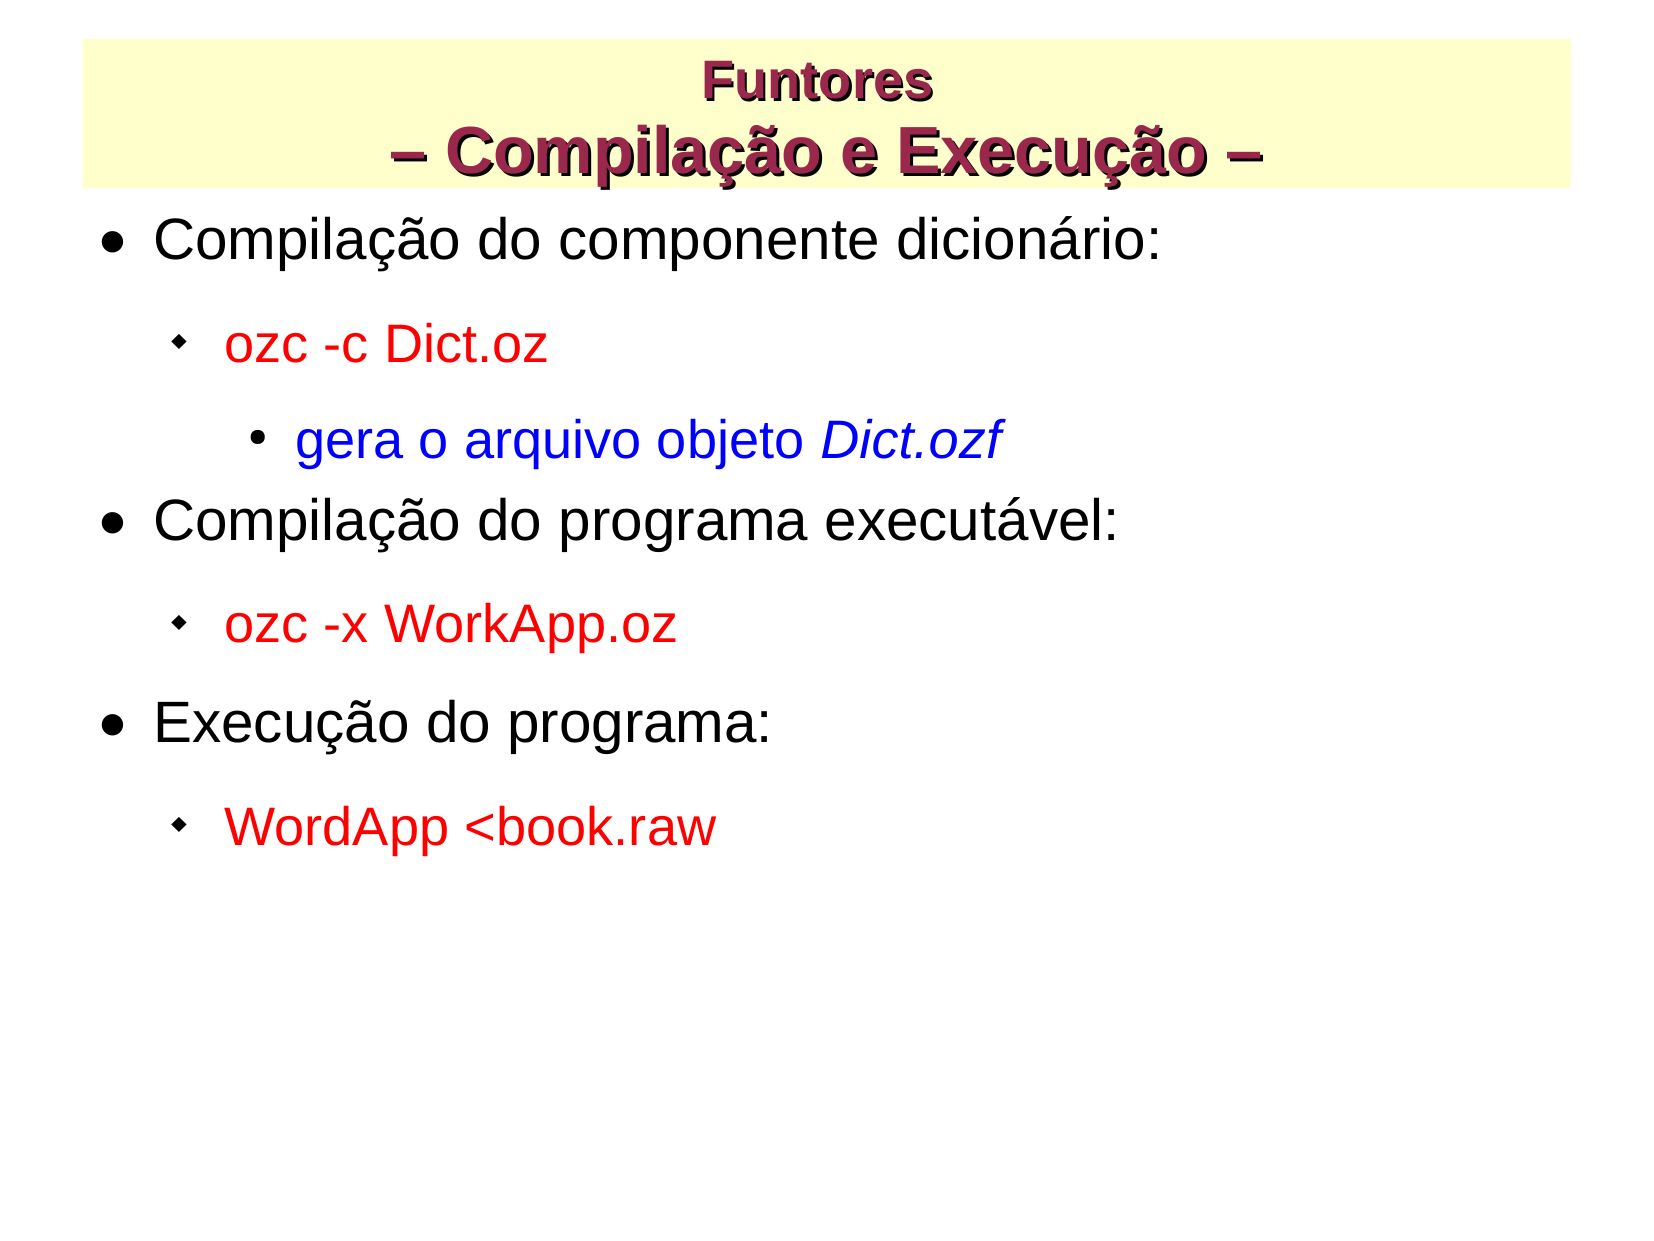

# Funtores – Compilação e Execução –
Compilação do componente dicionário:
ozc -c Dict.oz
gera o arquivo objeto Dict.ozf
Compilação do programa executável:
ozc -x WorkApp.oz
Execução do programa:
WordApp <book.raw